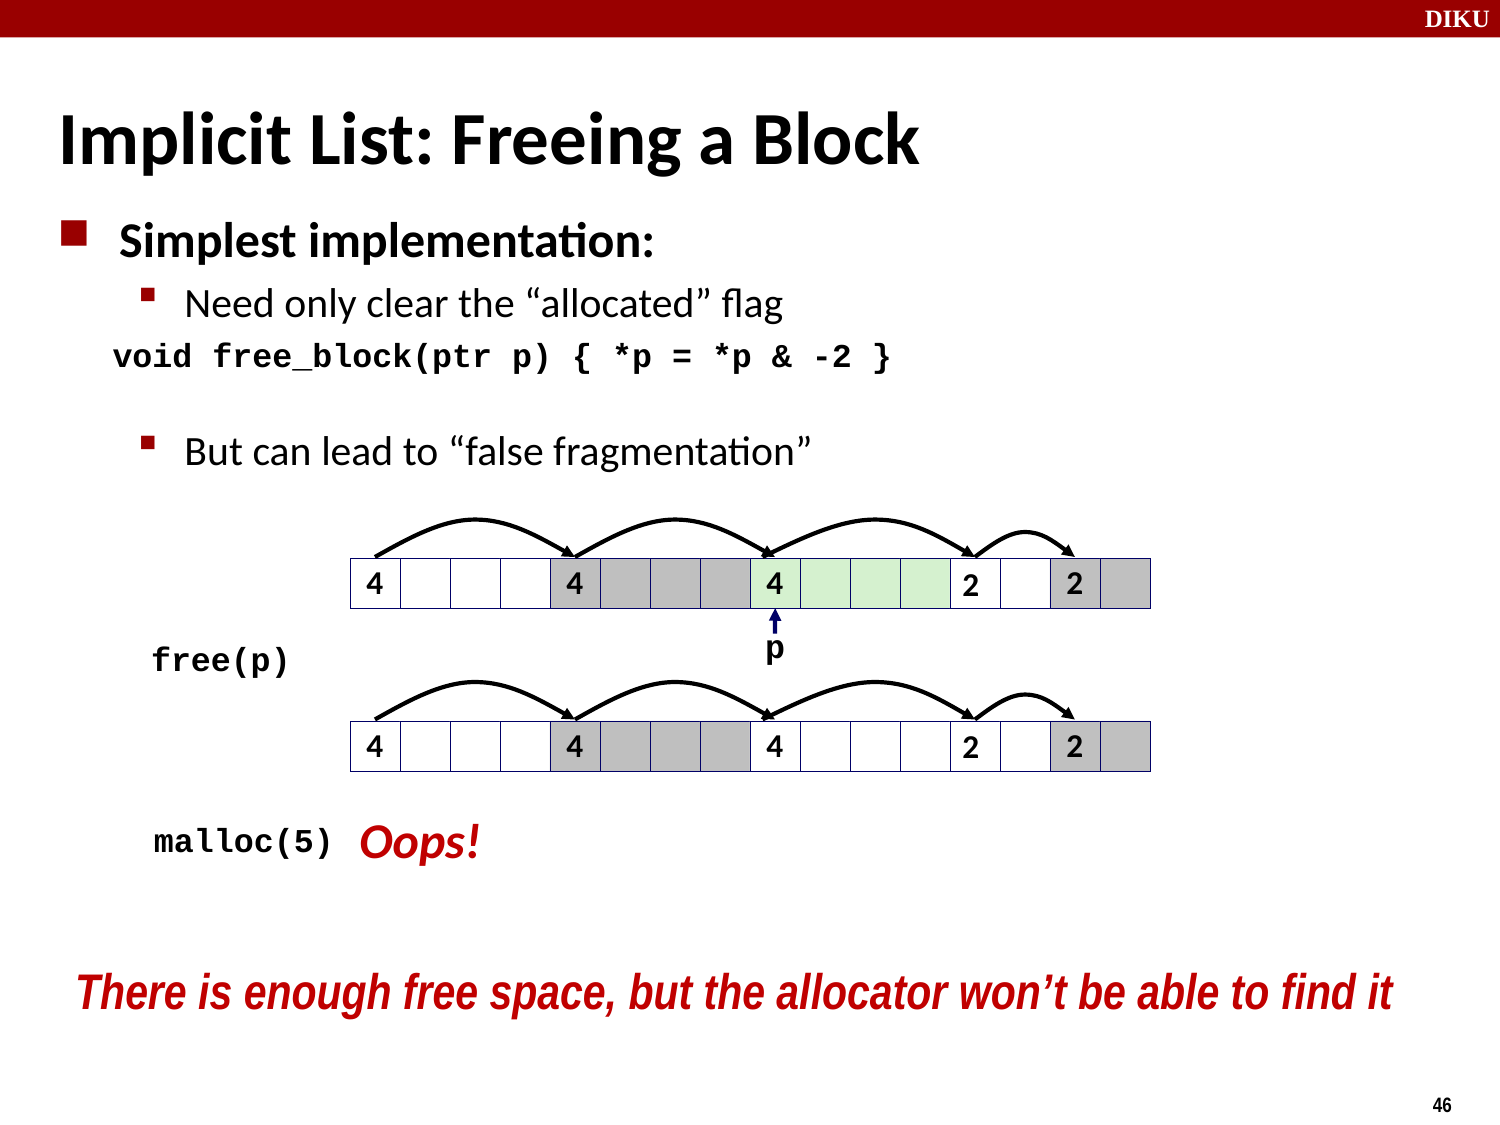

Implicit List: Freeing a Block
Simplest implementation:
Need only clear the “allocated” flag
 void free_block(ptr p) { *p = *p & -2 }
But can lead to “false fragmentation”
2
4
4
4
2
p
free(p)
2
4
4
4
2
Oops!
malloc(5)
There is enough free space, but the allocator won’t be able to find it